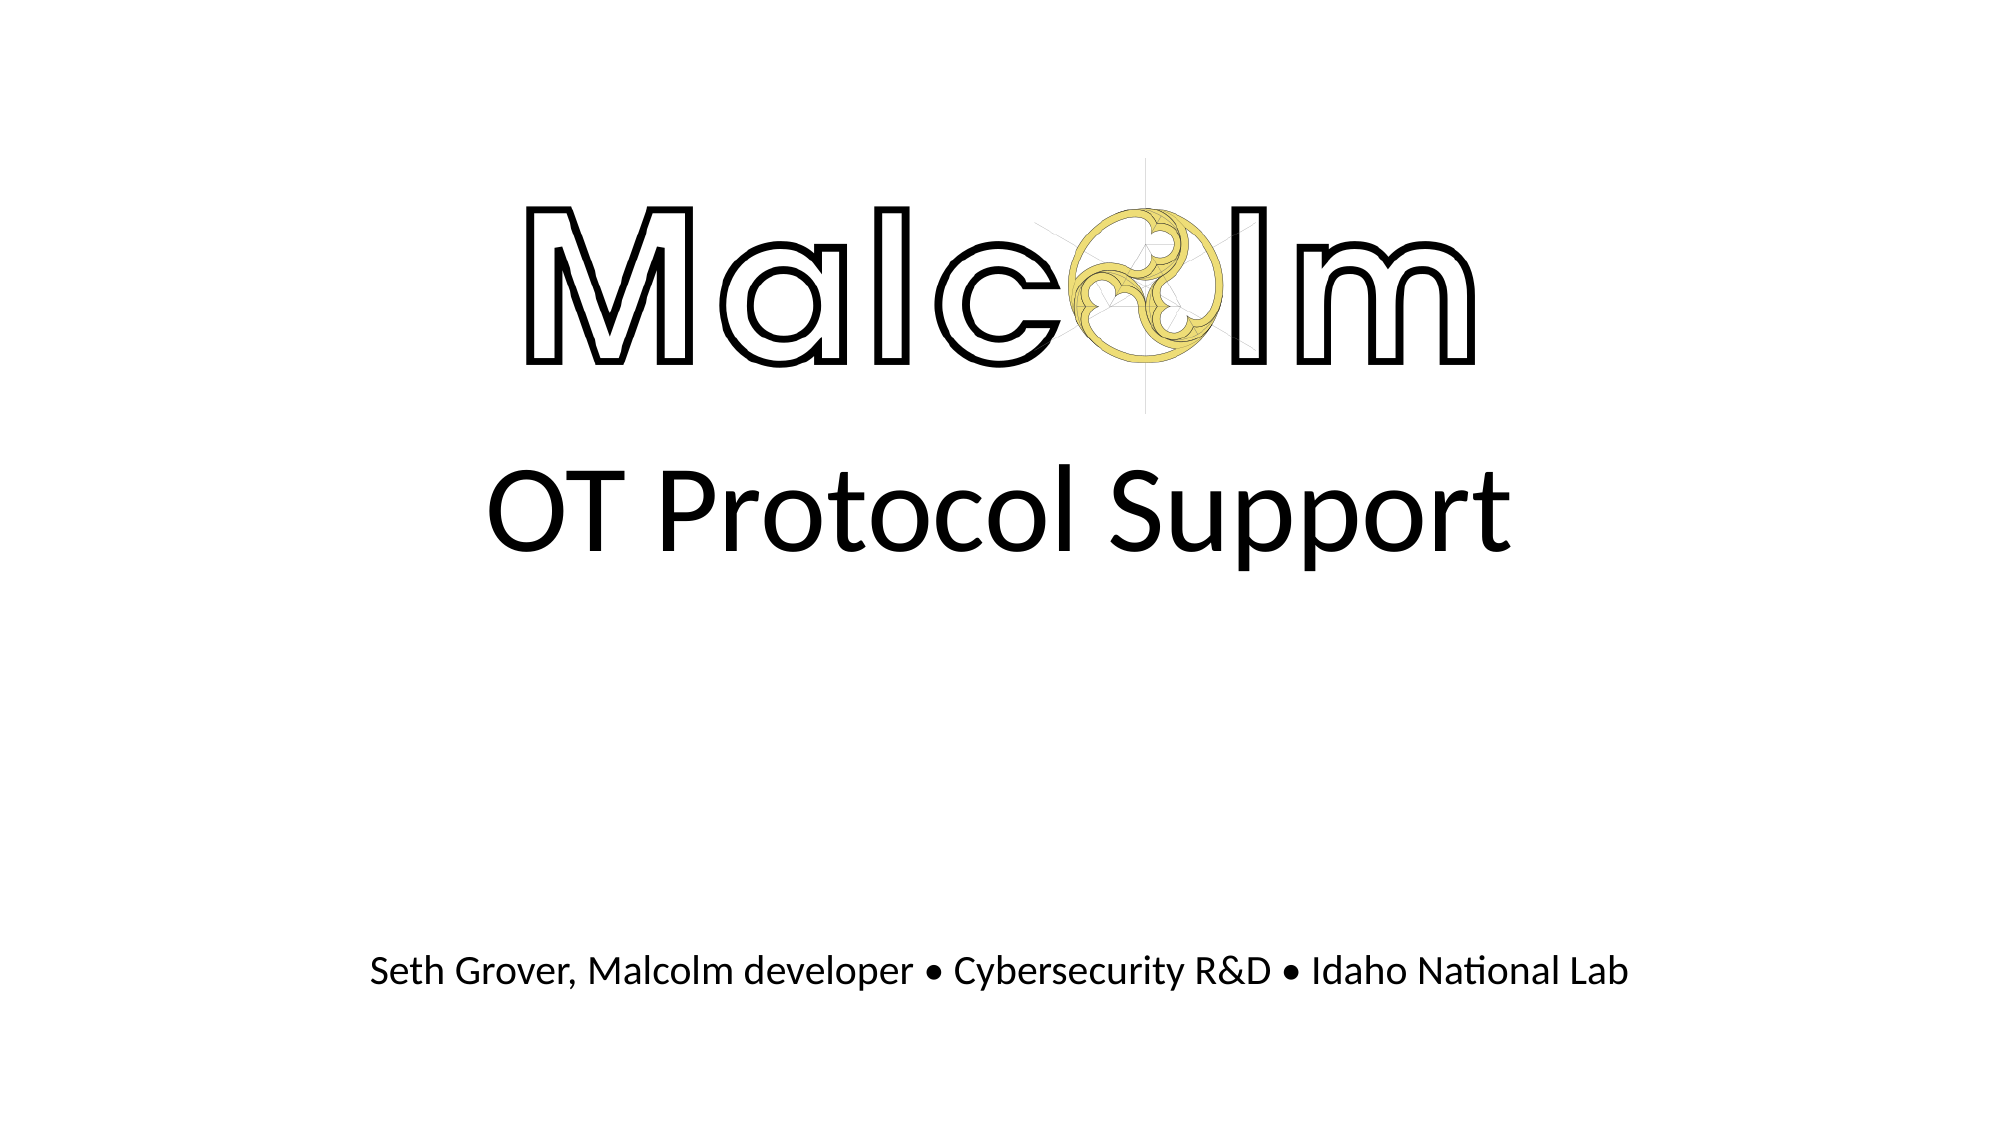

# OT Protocol Support
Seth Grover, Malcolm developer • Cybersecurity R&D • Idaho National Lab